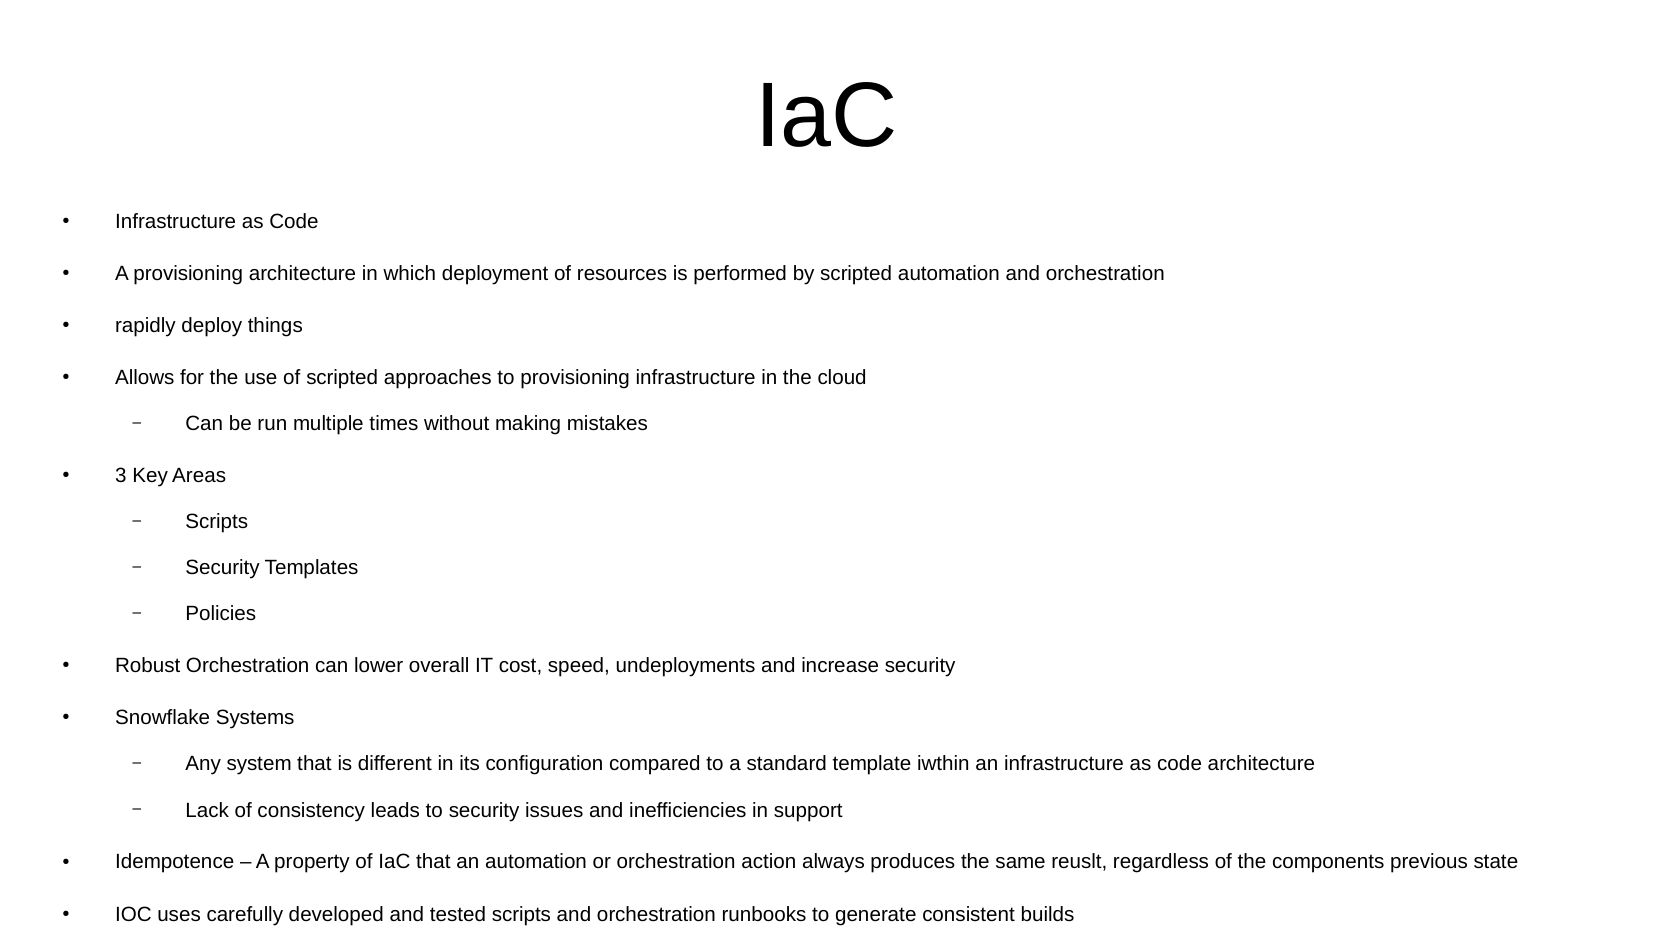

# IaC
Infrastructure as Code
A provisioning architecture in which deployment of resources is performed by scripted automation and orchestration
rapidly deploy things
Allows for the use of scripted approaches to provisioning infrastructure in the cloud
Can be run multiple times without making mistakes
3 Key Areas
Scripts
Security Templates
Policies
Robust Orchestration can lower overall IT cost, speed, undeployments and increase security
Snowflake Systems
Any system that is different in its configuration compared to a standard template iwthin an infrastructure as code architecture
Lack of consistency leads to security issues and inefficiencies in support
Idempotence – A property of IaC that an automation or orchestration action always produces the same reuslt, regardless of the components previous state
IOC uses carefully developed and tested scripts and orchestration runbooks to generate consistent builds